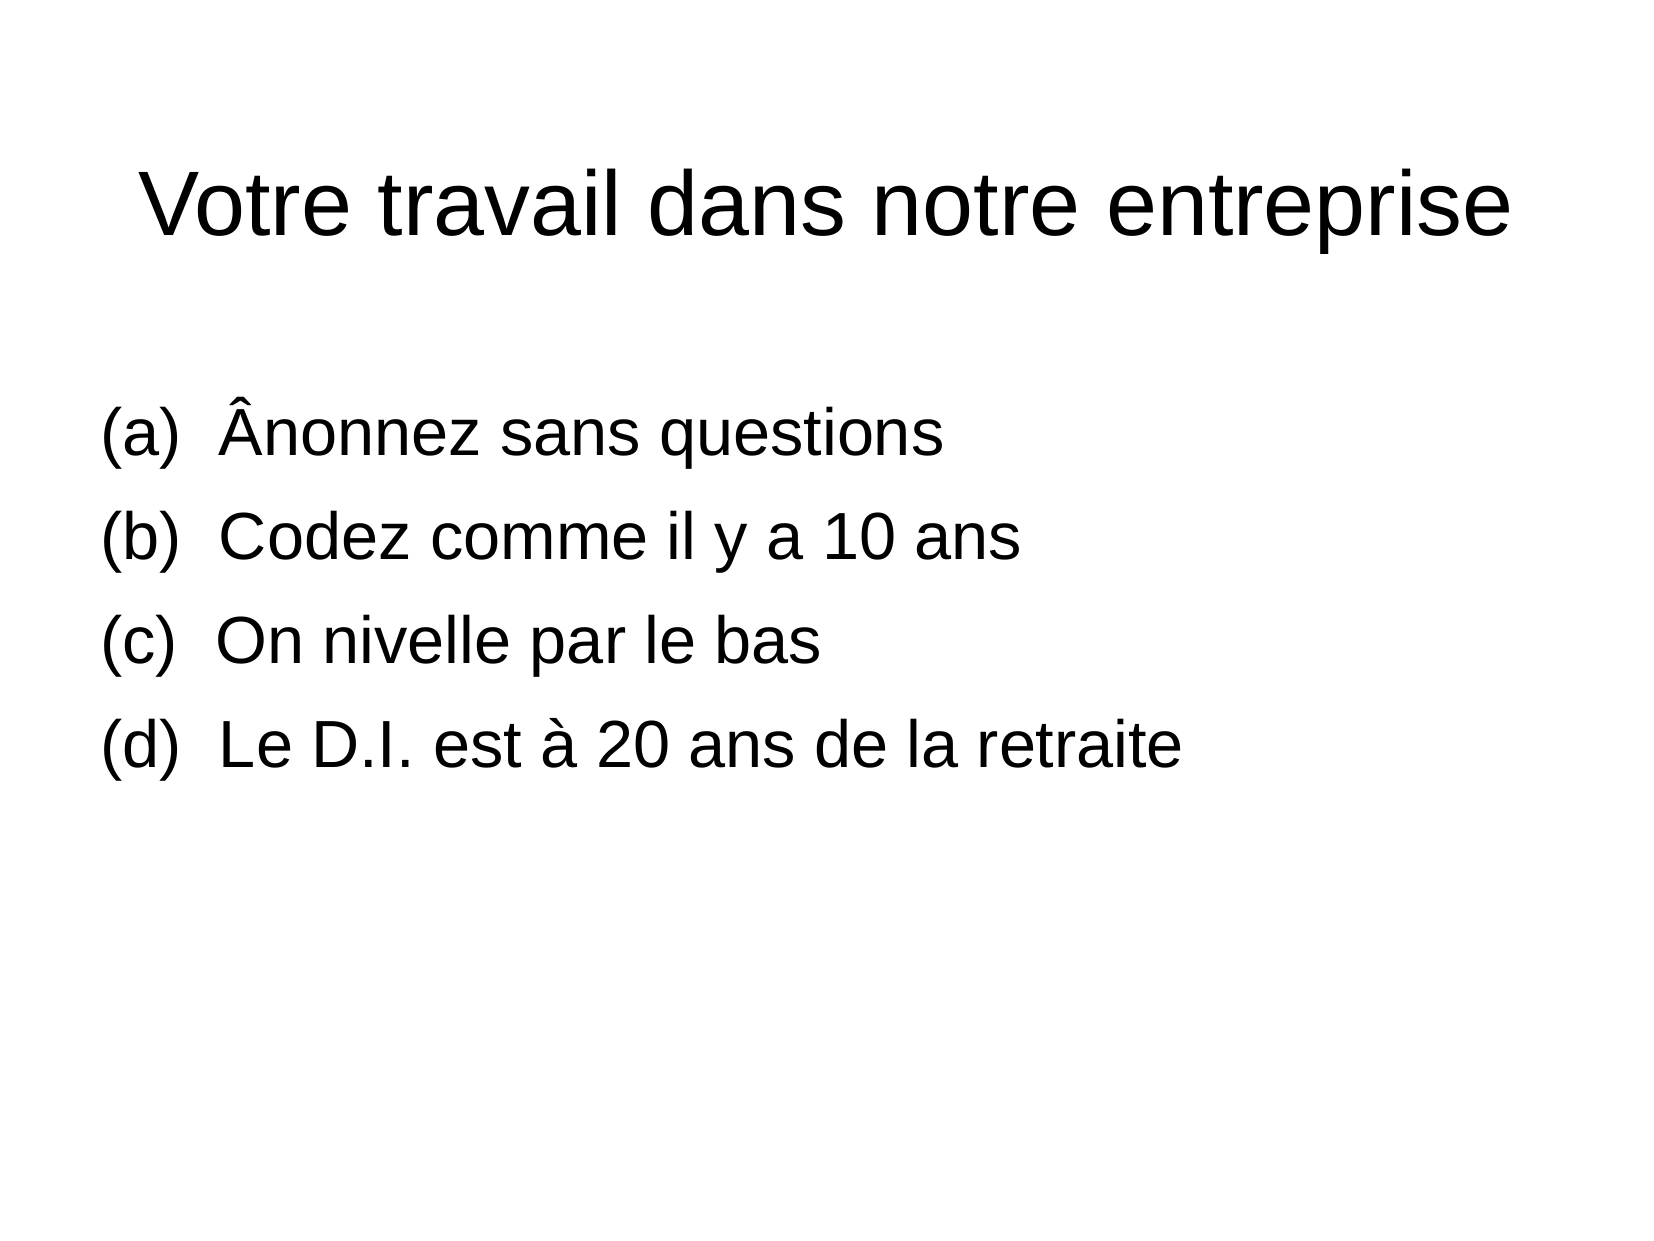

# Votre travail dans notre entreprise
 Ânonnez sans questions
 Codez comme il y a 10 ans
 On nivelle par le bas
 Le D.I. est à 20 ans de la retraite